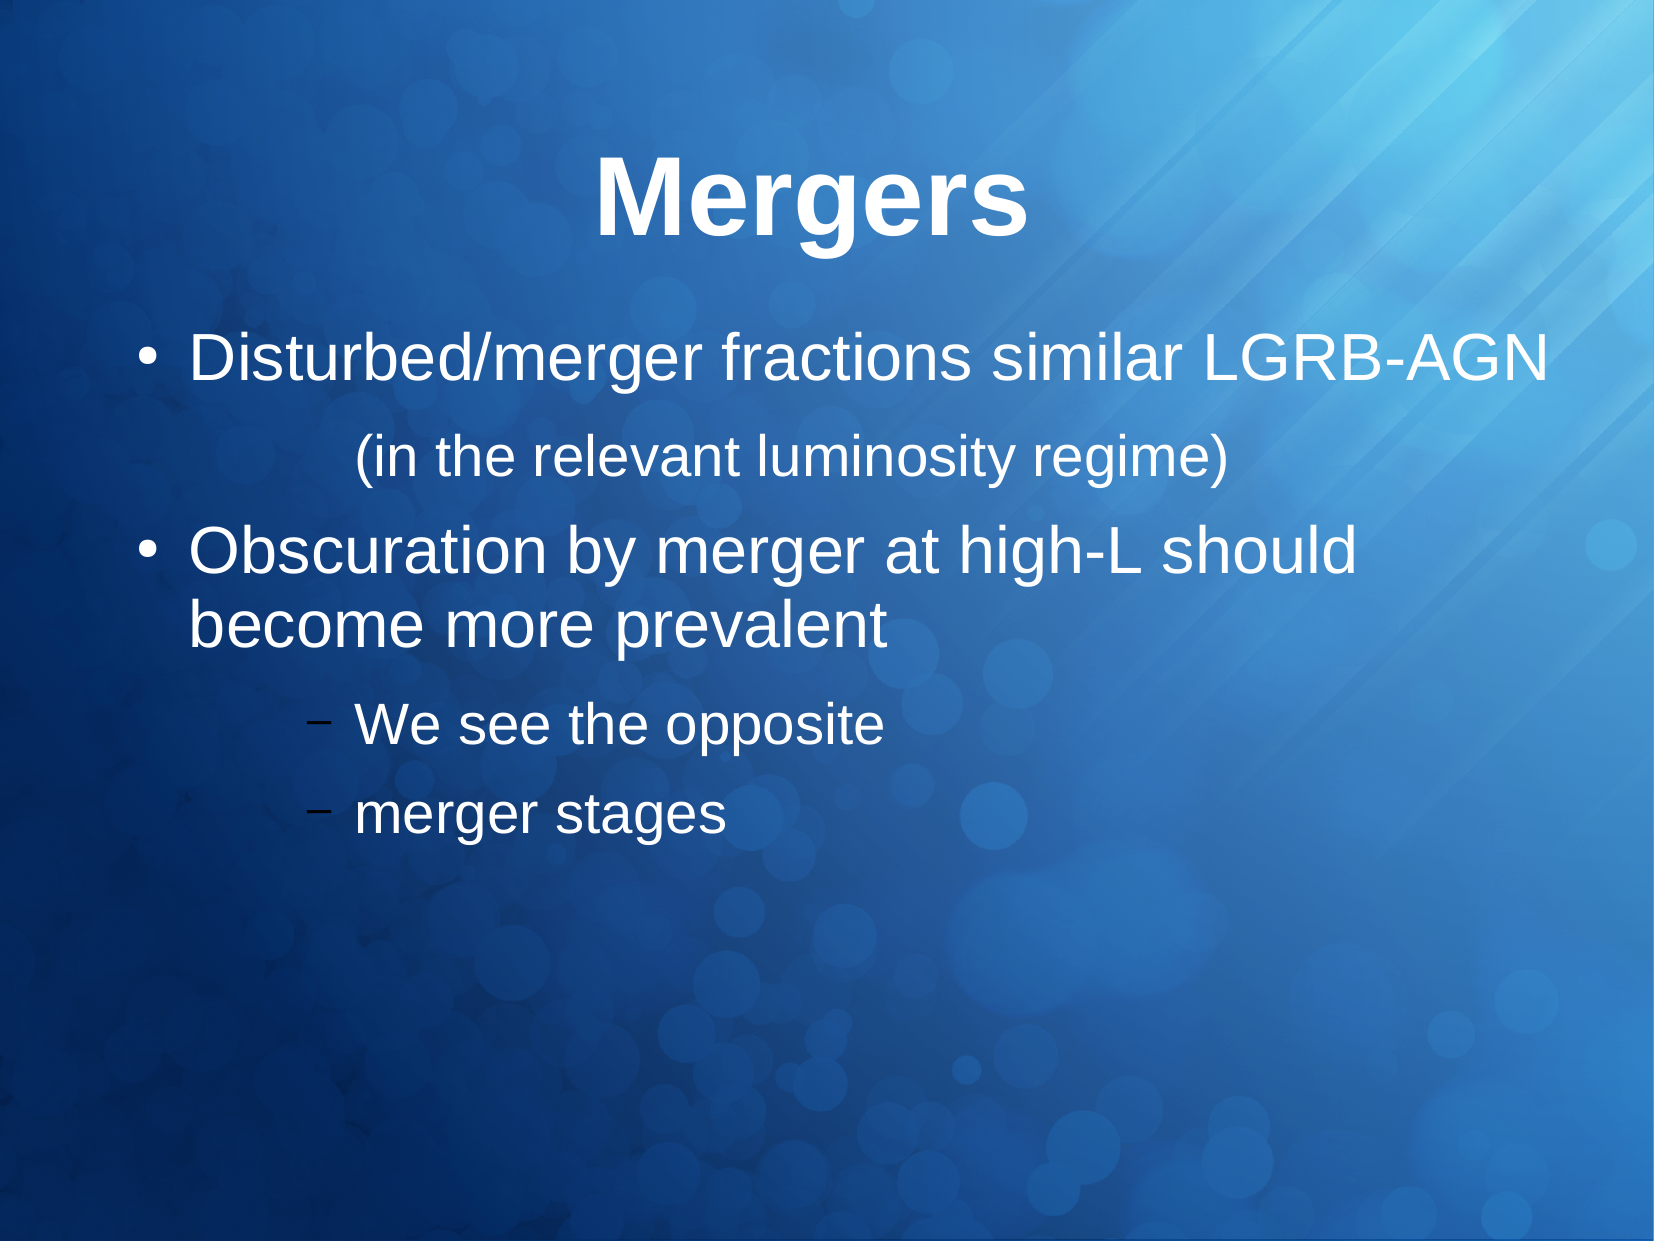

# Mergers
Disturbed/merger fractions similar LGRB-AGN
(in the relevant luminosity regime)
Obscuration by merger at high-L should become more prevalent
We see the opposite
merger stages